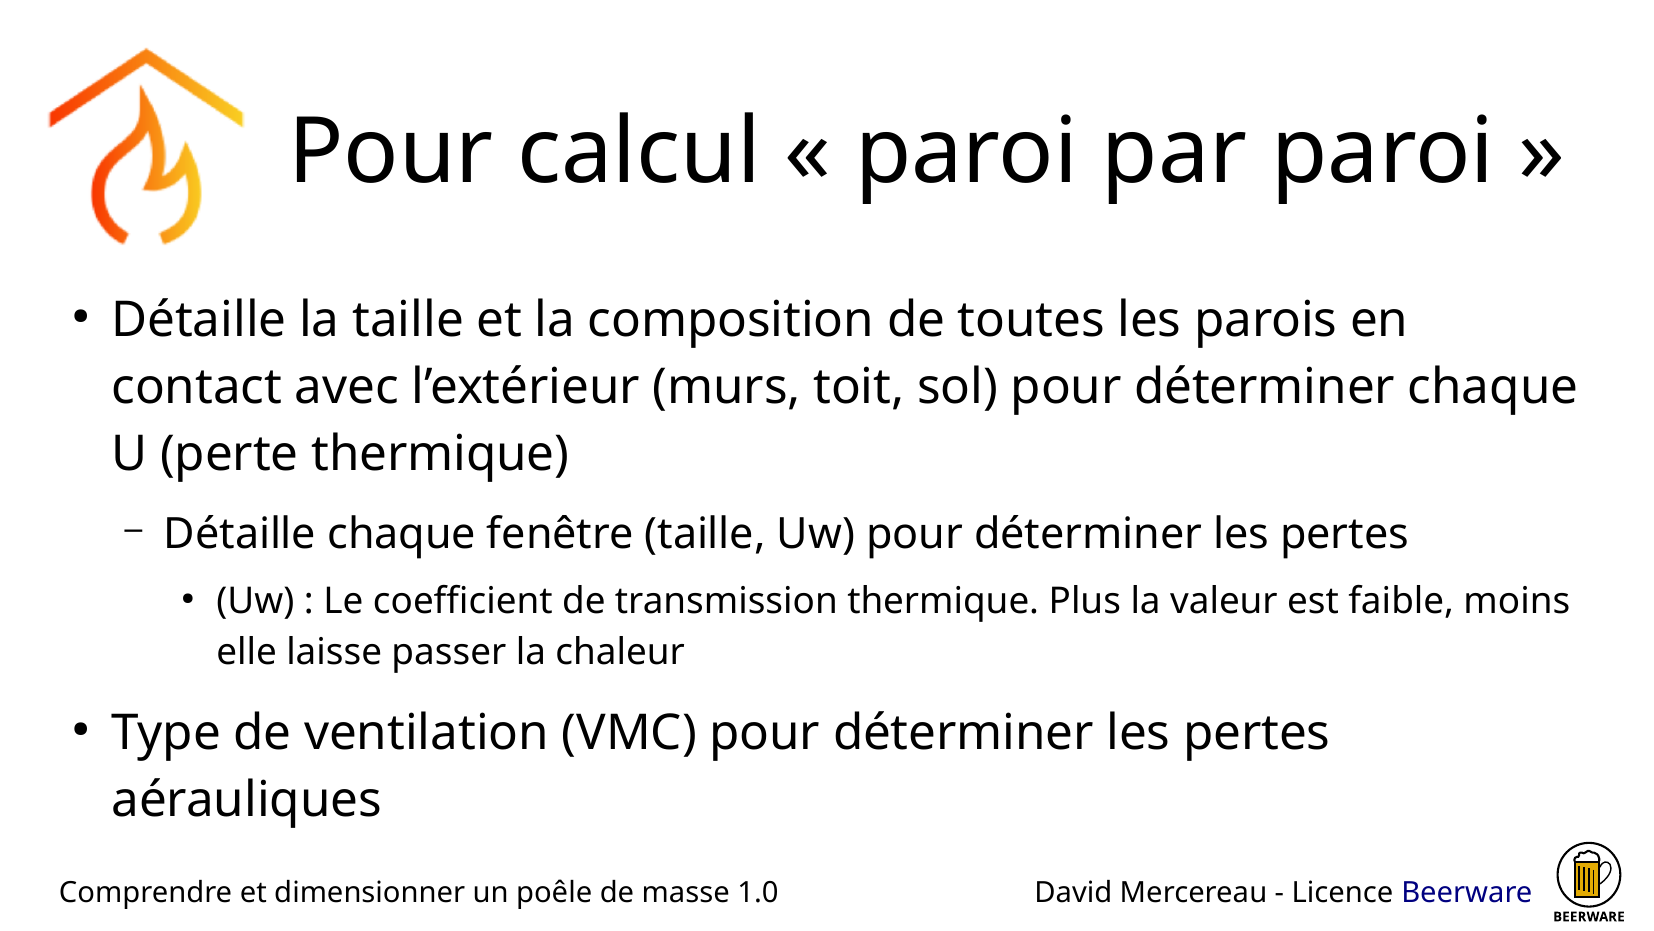

# Pour calcul « paroi par paroi »
Détaille la taille et la composition de toutes les parois en contact avec l’extérieur (murs, toit, sol) pour déterminer chaque U (perte thermique)
Détaille chaque fenêtre (taille, Uw) pour déterminer les pertes
(Uw) : Le coefficient de transmission thermique. Plus la valeur est faible, moins elle laisse passer la chaleur
Type de ventilation (VMC) pour déterminer les pertes aérauliques
Comprendre et dimensionner un poêle de masse 1.0